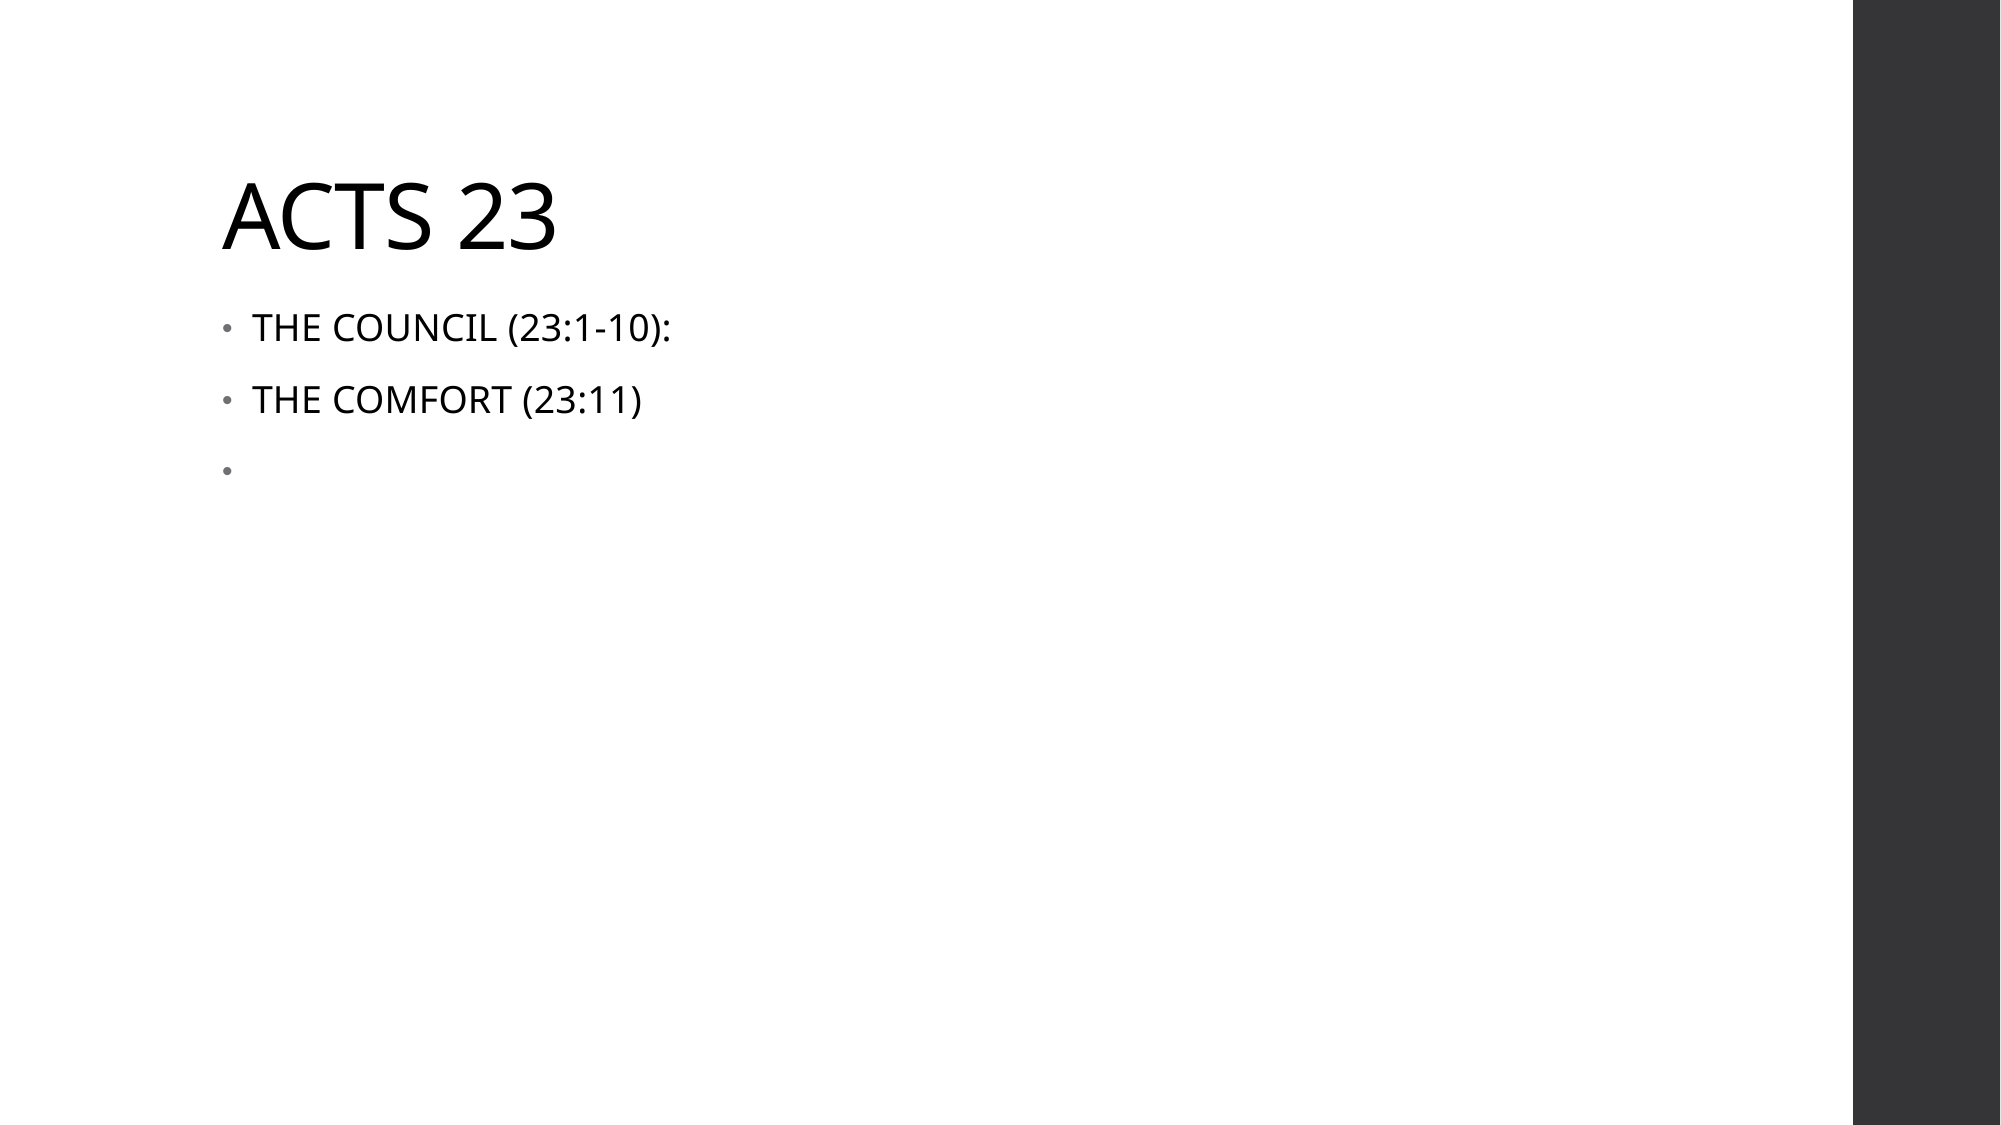

# ACTS 23
THE COUNCIL (23:1-10):
THE COMFORT (23:11)